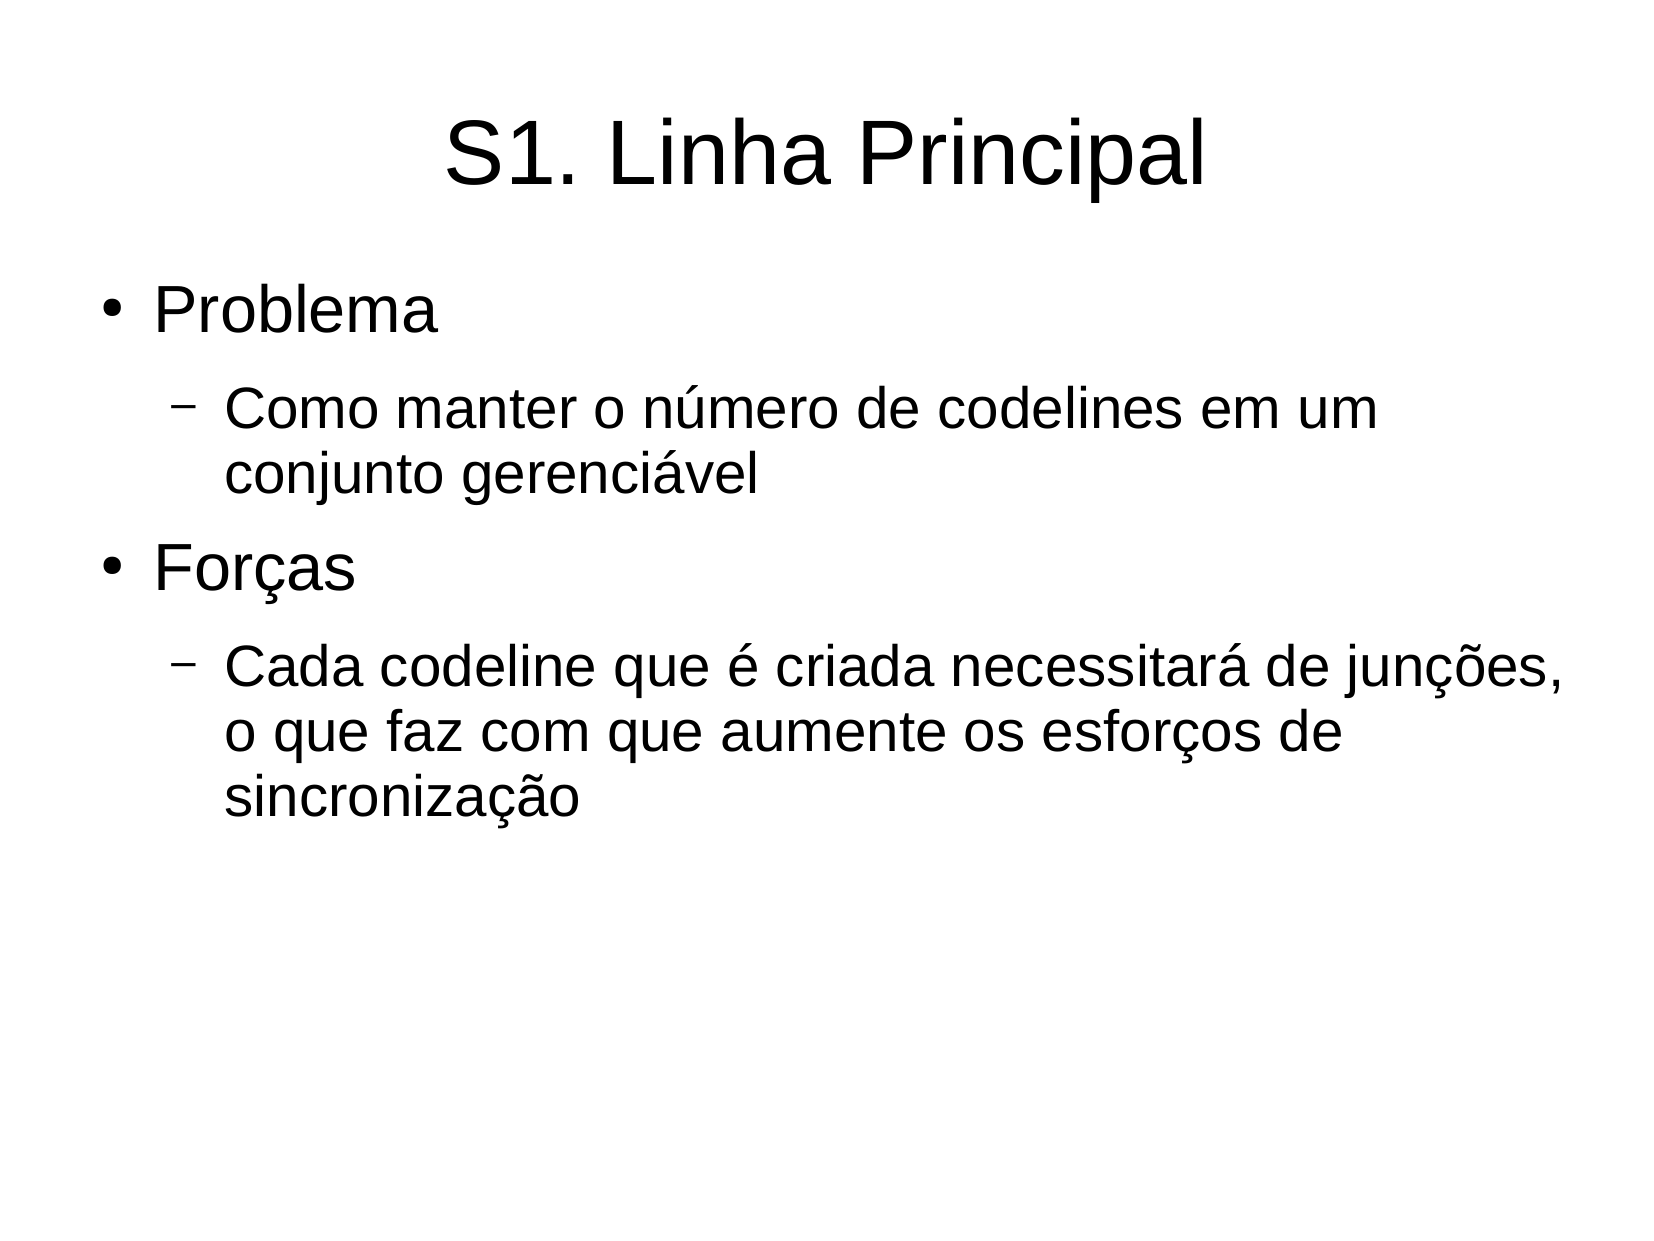

# S1. Linha Principal
Problema
Como manter o número de codelines em um conjunto gerenciável
Forças
Cada codeline que é criada necessitará de junções, o que faz com que aumente os esforços de sincronização